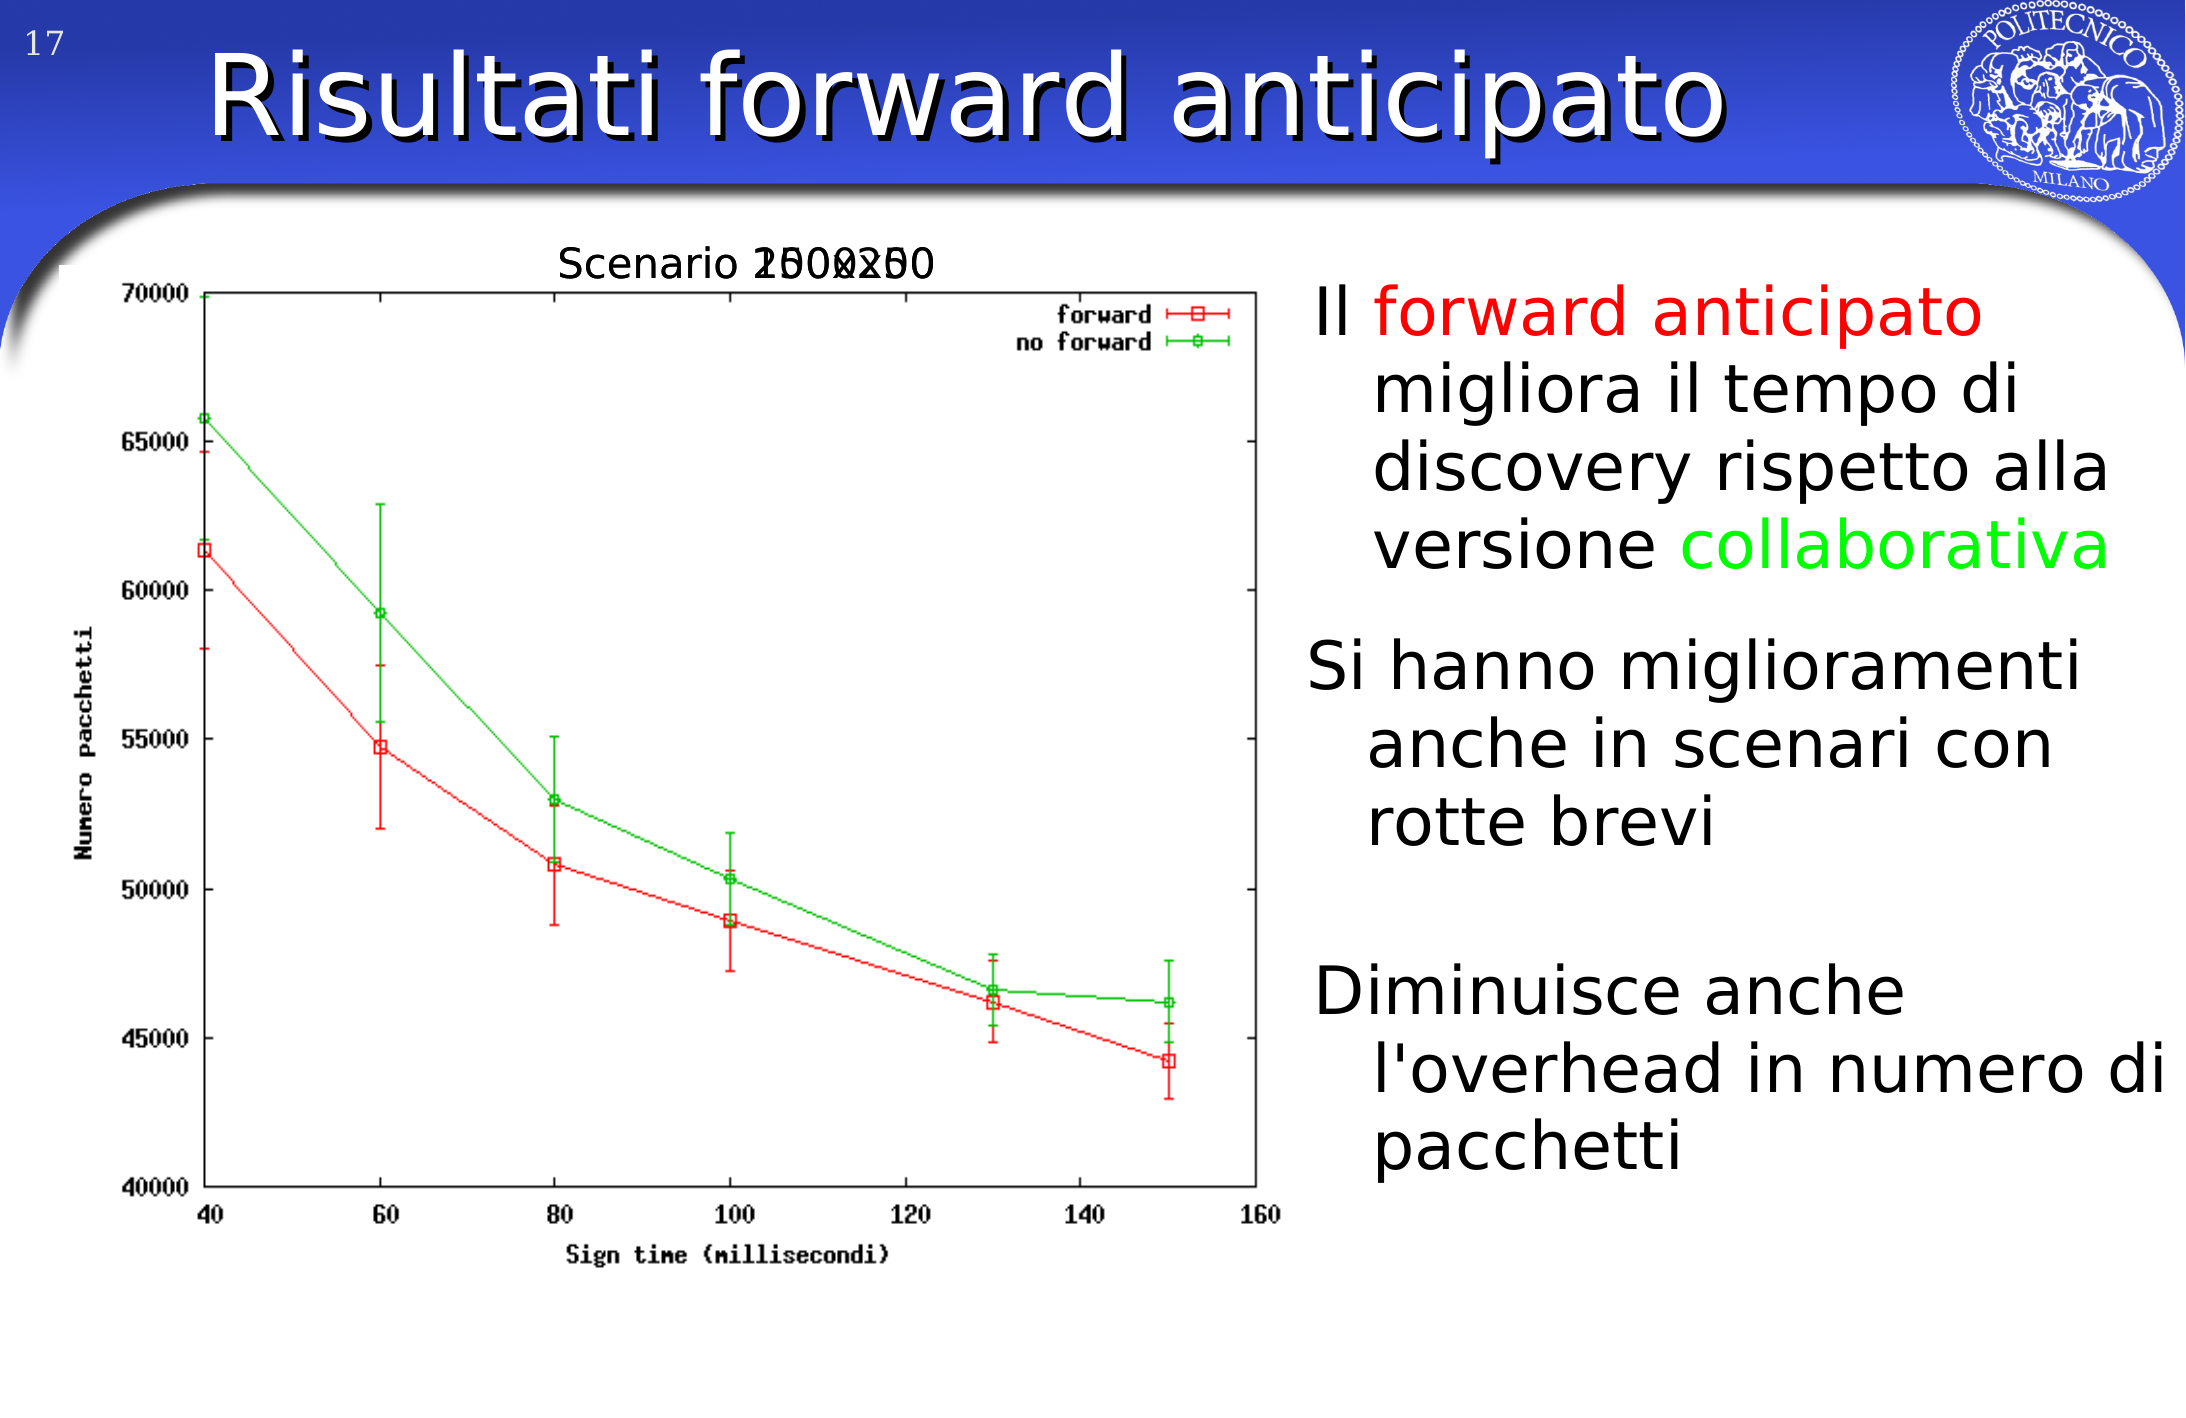

17
# Risultati forward anticipato
Scenario 200x200
Scenario 1500x50
Il forward anticipato migliora il tempo di discovery rispetto alla versione collaborativa
Si hanno miglioramenti anche in scenari con rotte brevi
Diminuisce anche
l'overhead in numero di pacchetti